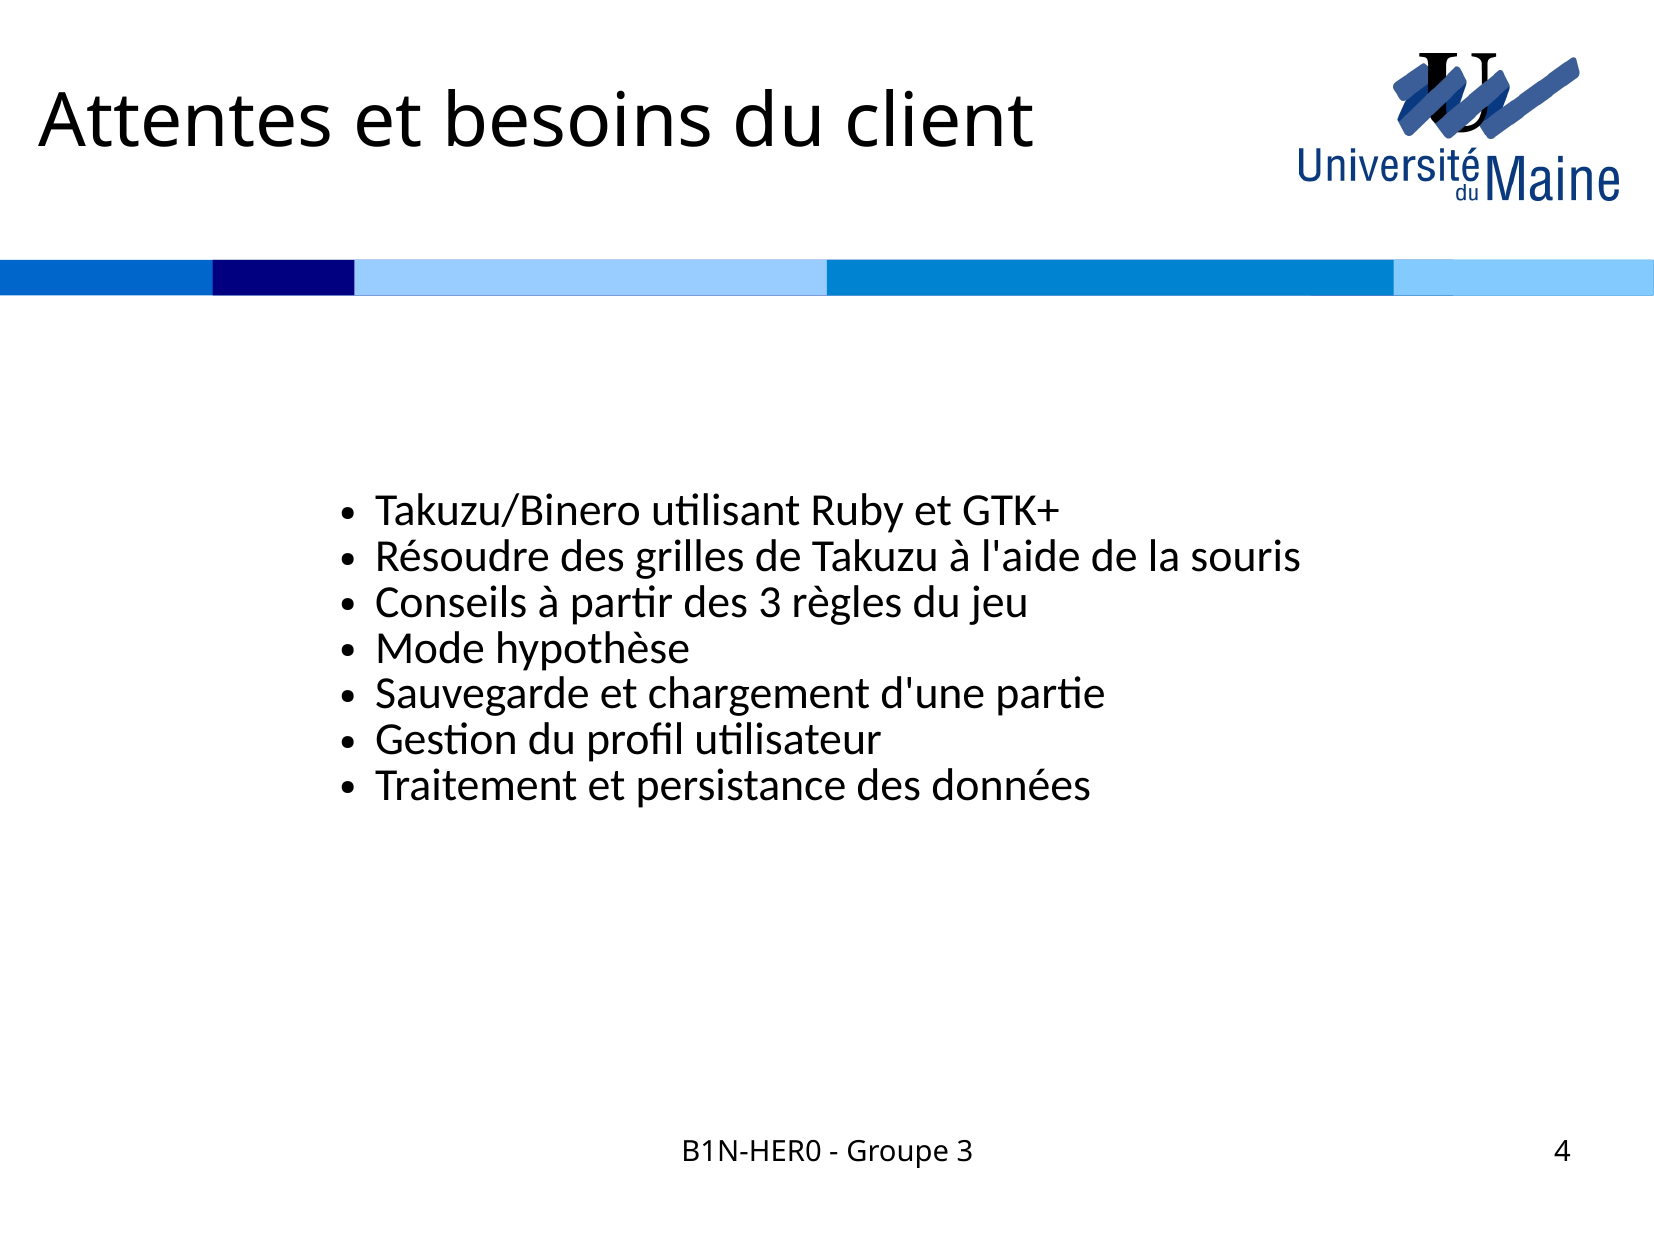

Attentes et besoins du client
Takuzu/Binero utilisant Ruby et GTK+
Résoudre des grilles de Takuzu à l'aide de la souris
Conseils à partir des 3 règles du jeu
Mode hypothèse
Sauvegarde et chargement d'une partie
Gestion du profil utilisateur
Traitement et persistance des données
B1N-HER0 - Groupe 3
4